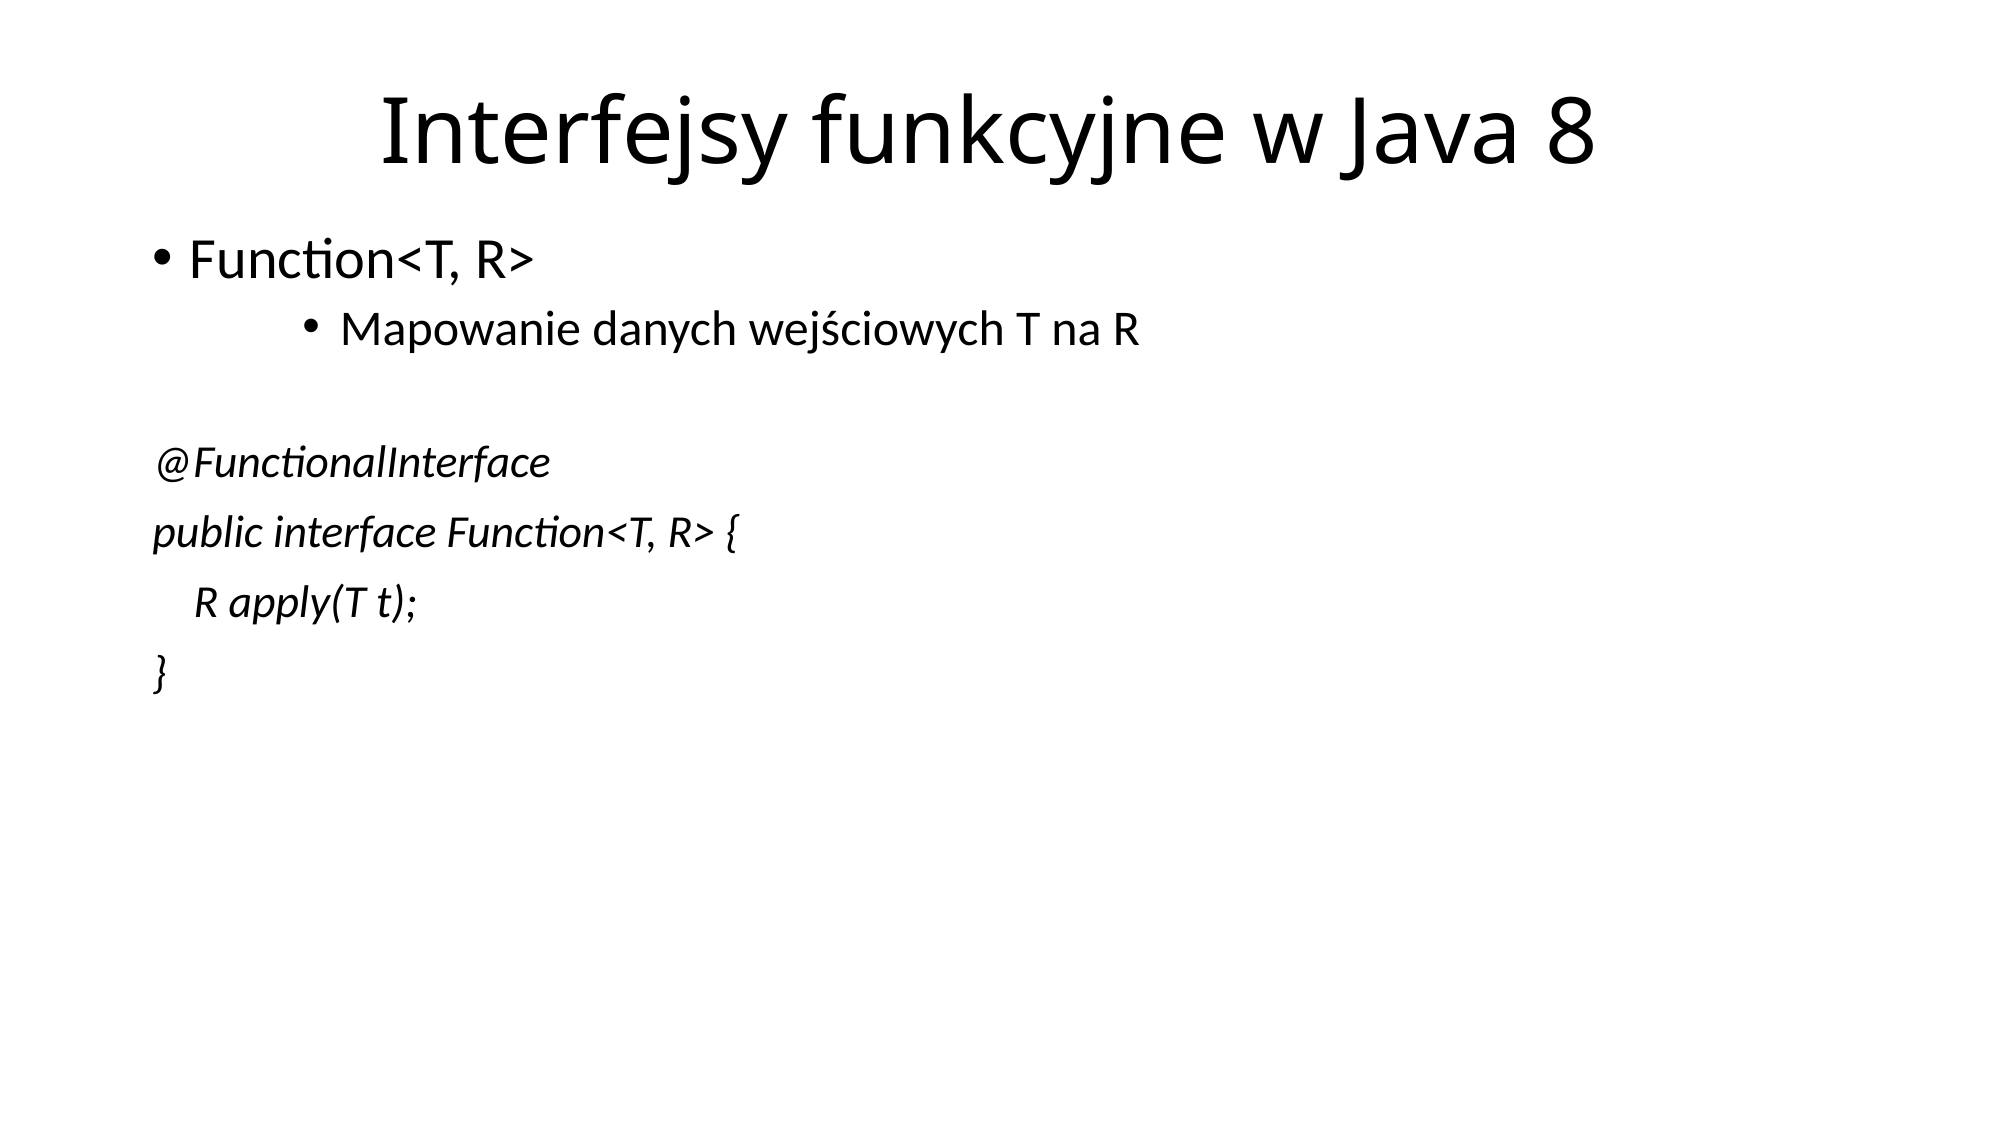

# Interfejsy funkcyjne w Java 8
Function<T, R>
Mapowanie danych wejściowych T na R
@FunctionalInterface
public interface Function<T, R> {
 R apply(T t);
}